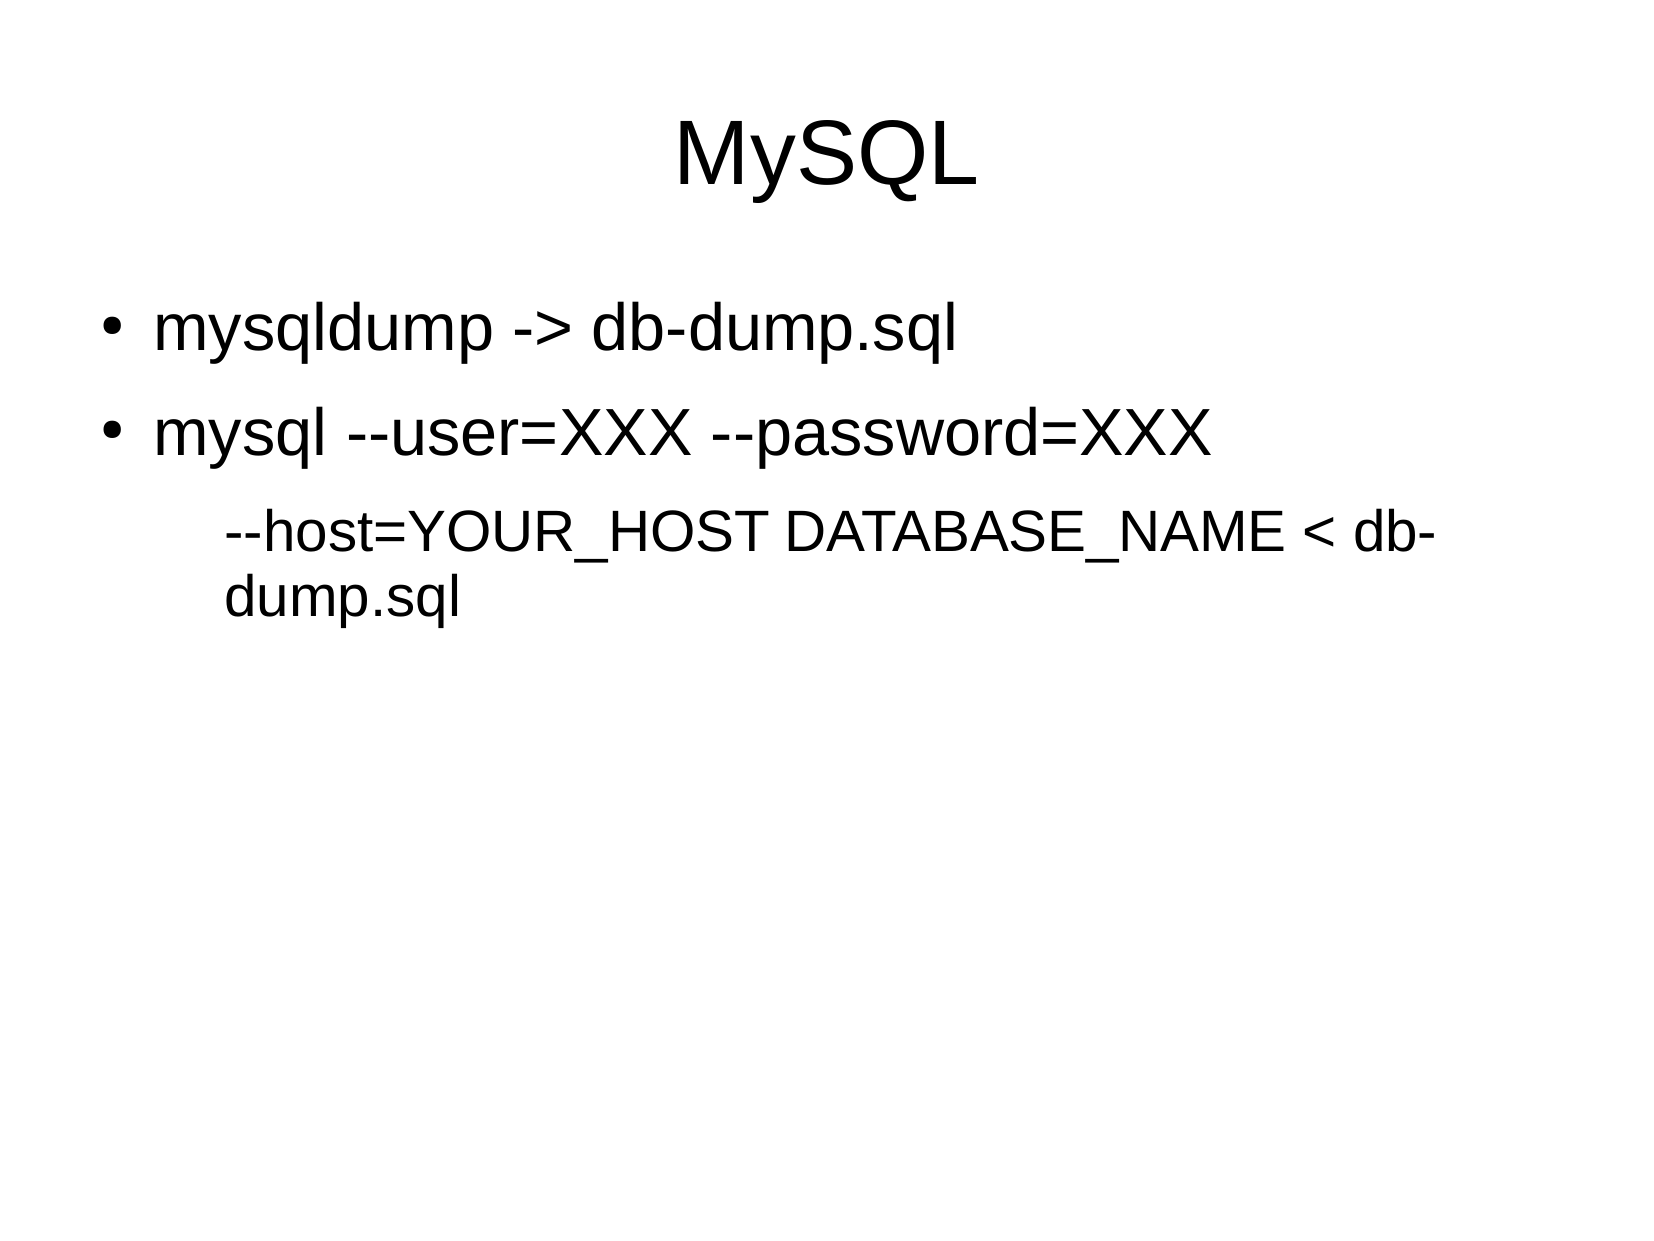

# MySQL
mysqldump -> db-dump.sql
mysql --user=XXX --password=XXX
--host=YOUR_HOST DATABASE_NAME < db-dump.sql